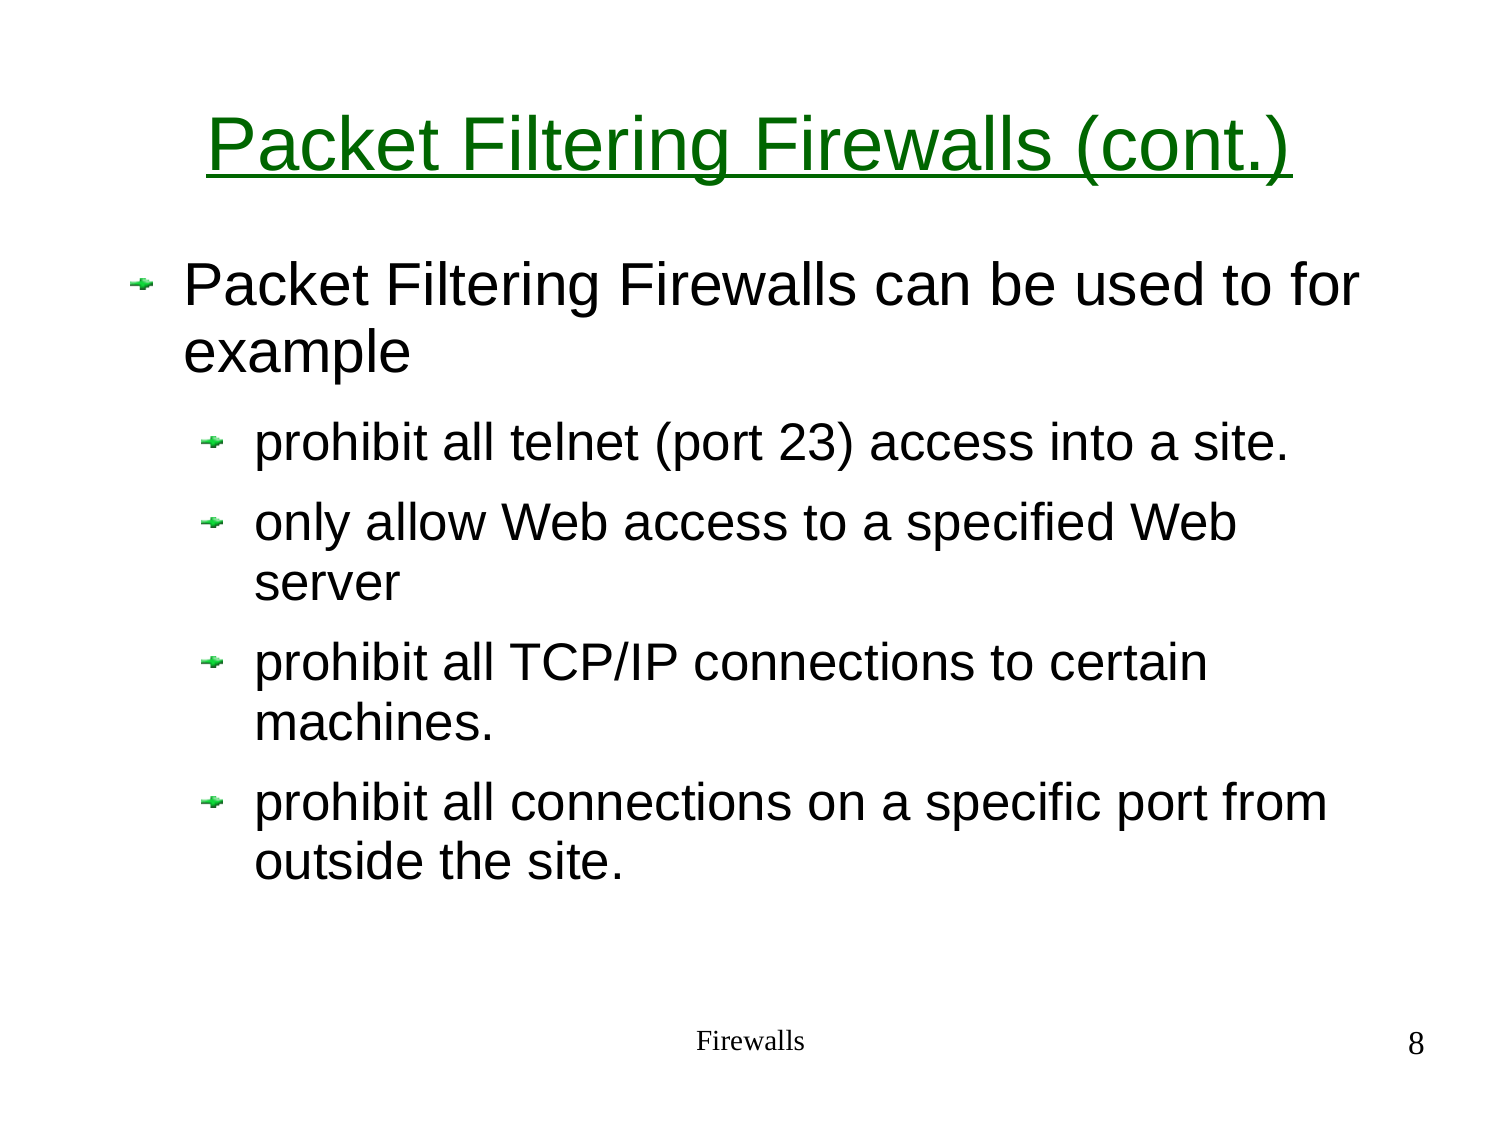

# Packet Filtering Firewalls (cont.)
Packet Filtering Firewalls can be used to for example
prohibit all telnet (port 23) access into a site.
only allow Web access to a specified Web server
prohibit all TCP/IP connections to certain machines.
prohibit all connections on a specific port from outside the site.
Firewalls
8